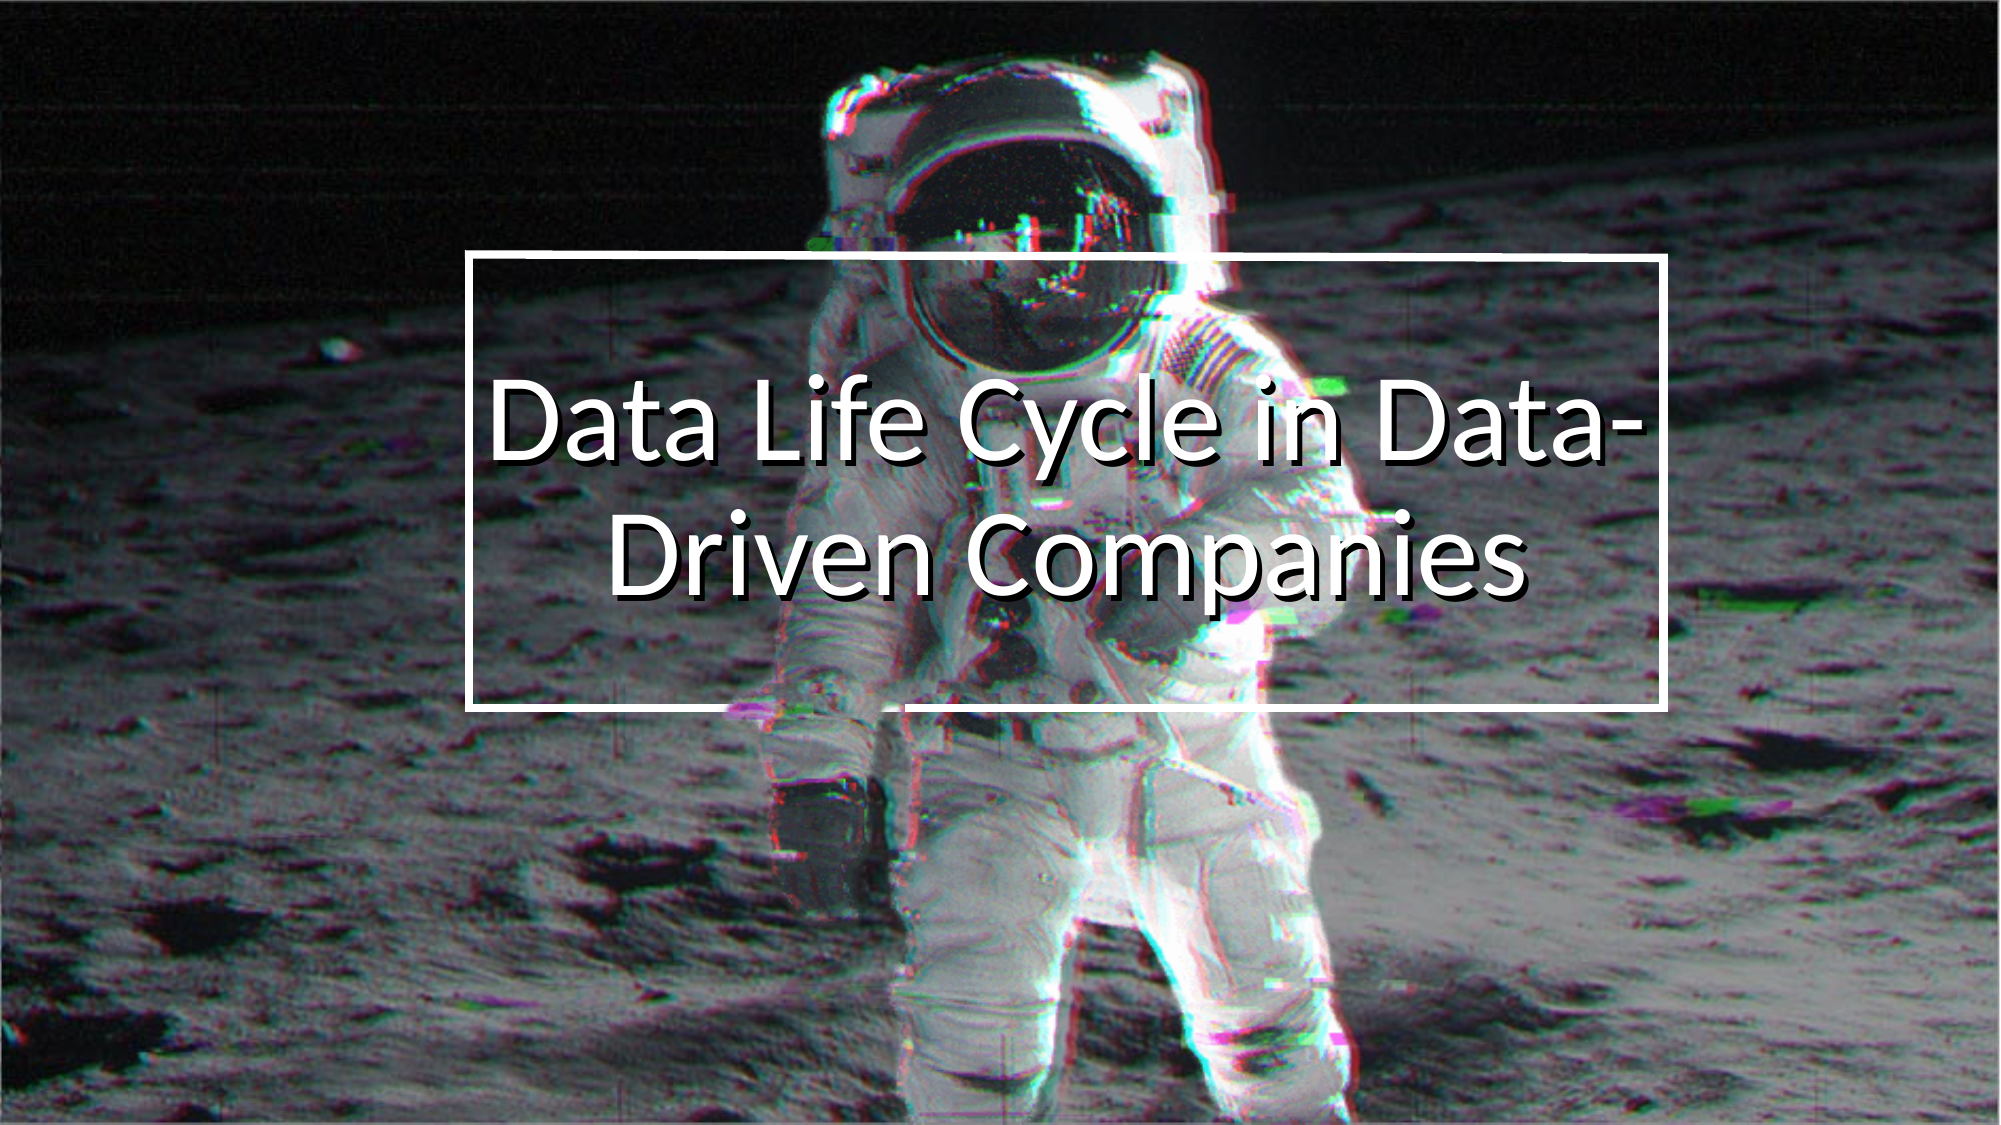

# Data Life Cycle in Data-Driven Companies